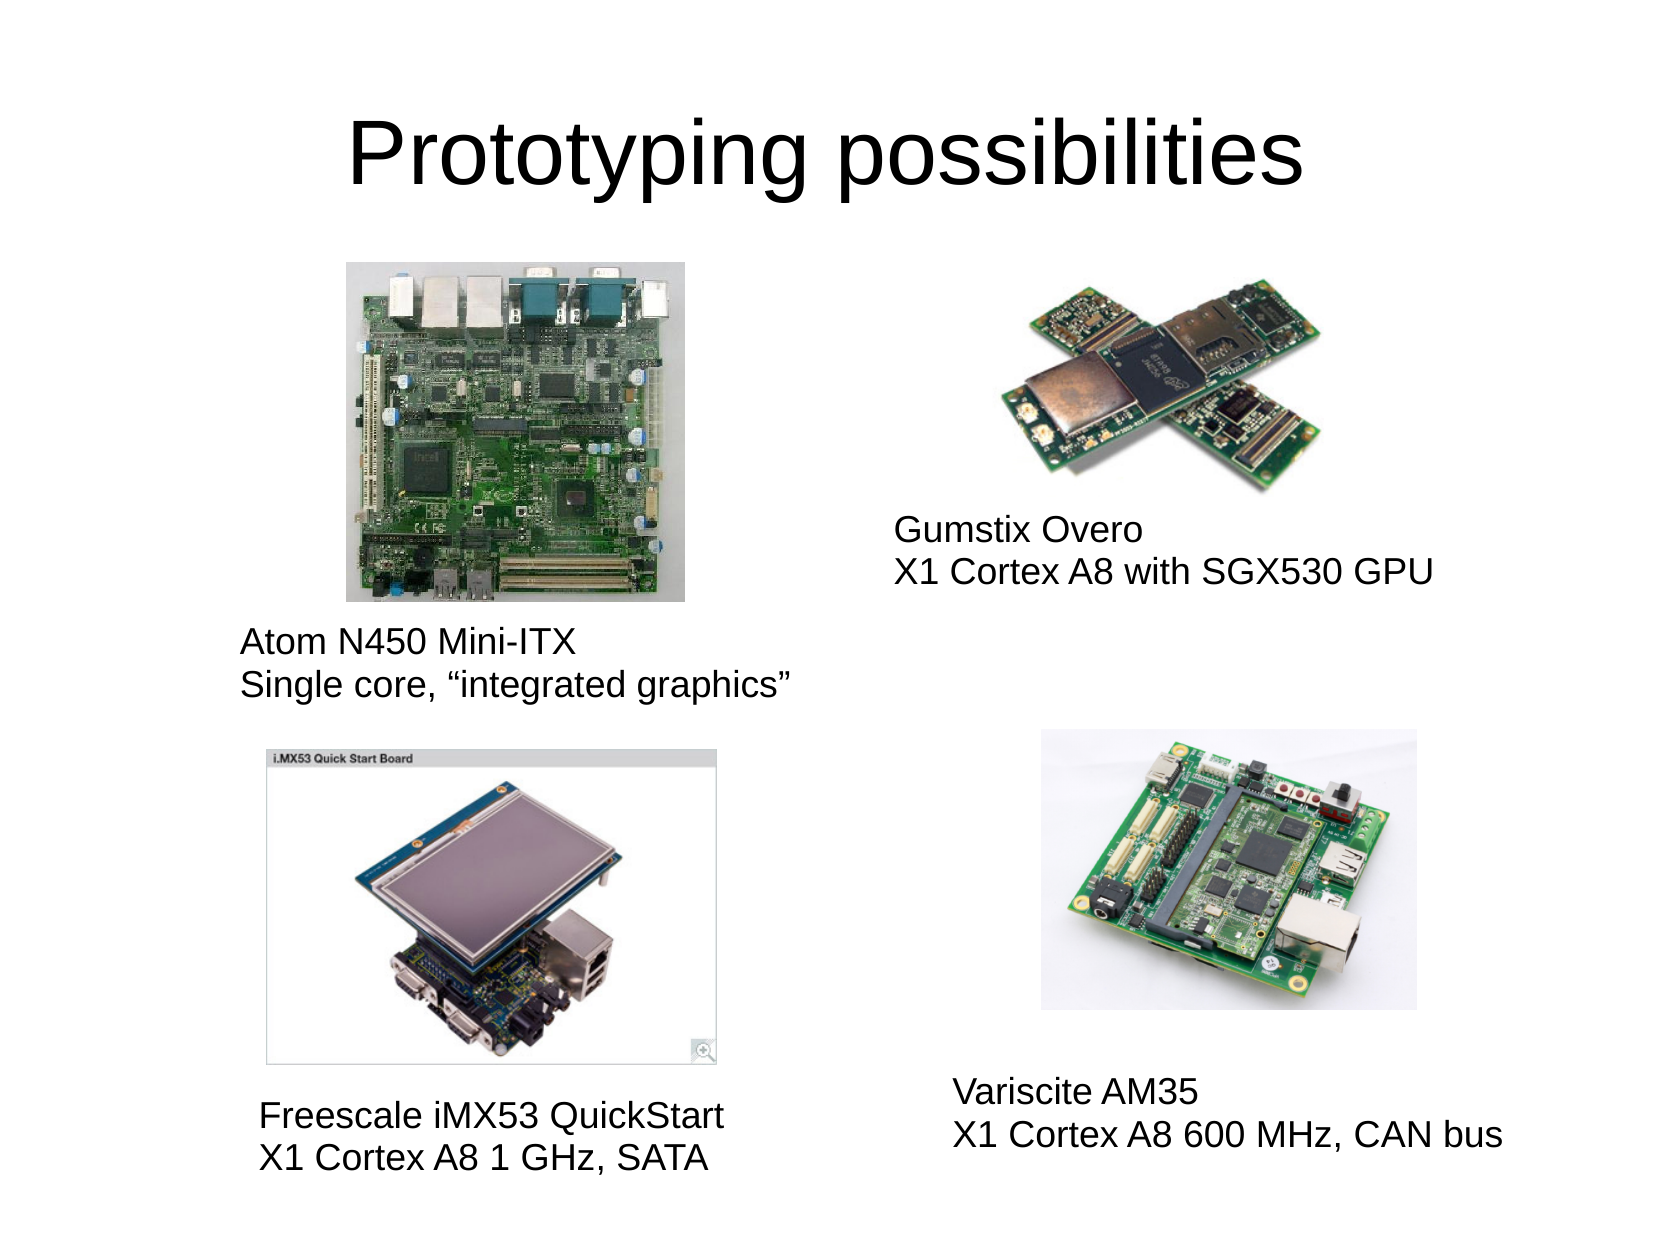

# Prototyping possibilities
Atom N450 Mini-ITX
Single core, “integrated graphics”
Gumstix Overo
X1 Cortex A8 with SGX530 GPU
Variscite AM35
X1 Cortex A8 600 MHz, CAN bus
Freescale iMX53 QuickStart
X1 Cortex A8 1 GHz, SATA